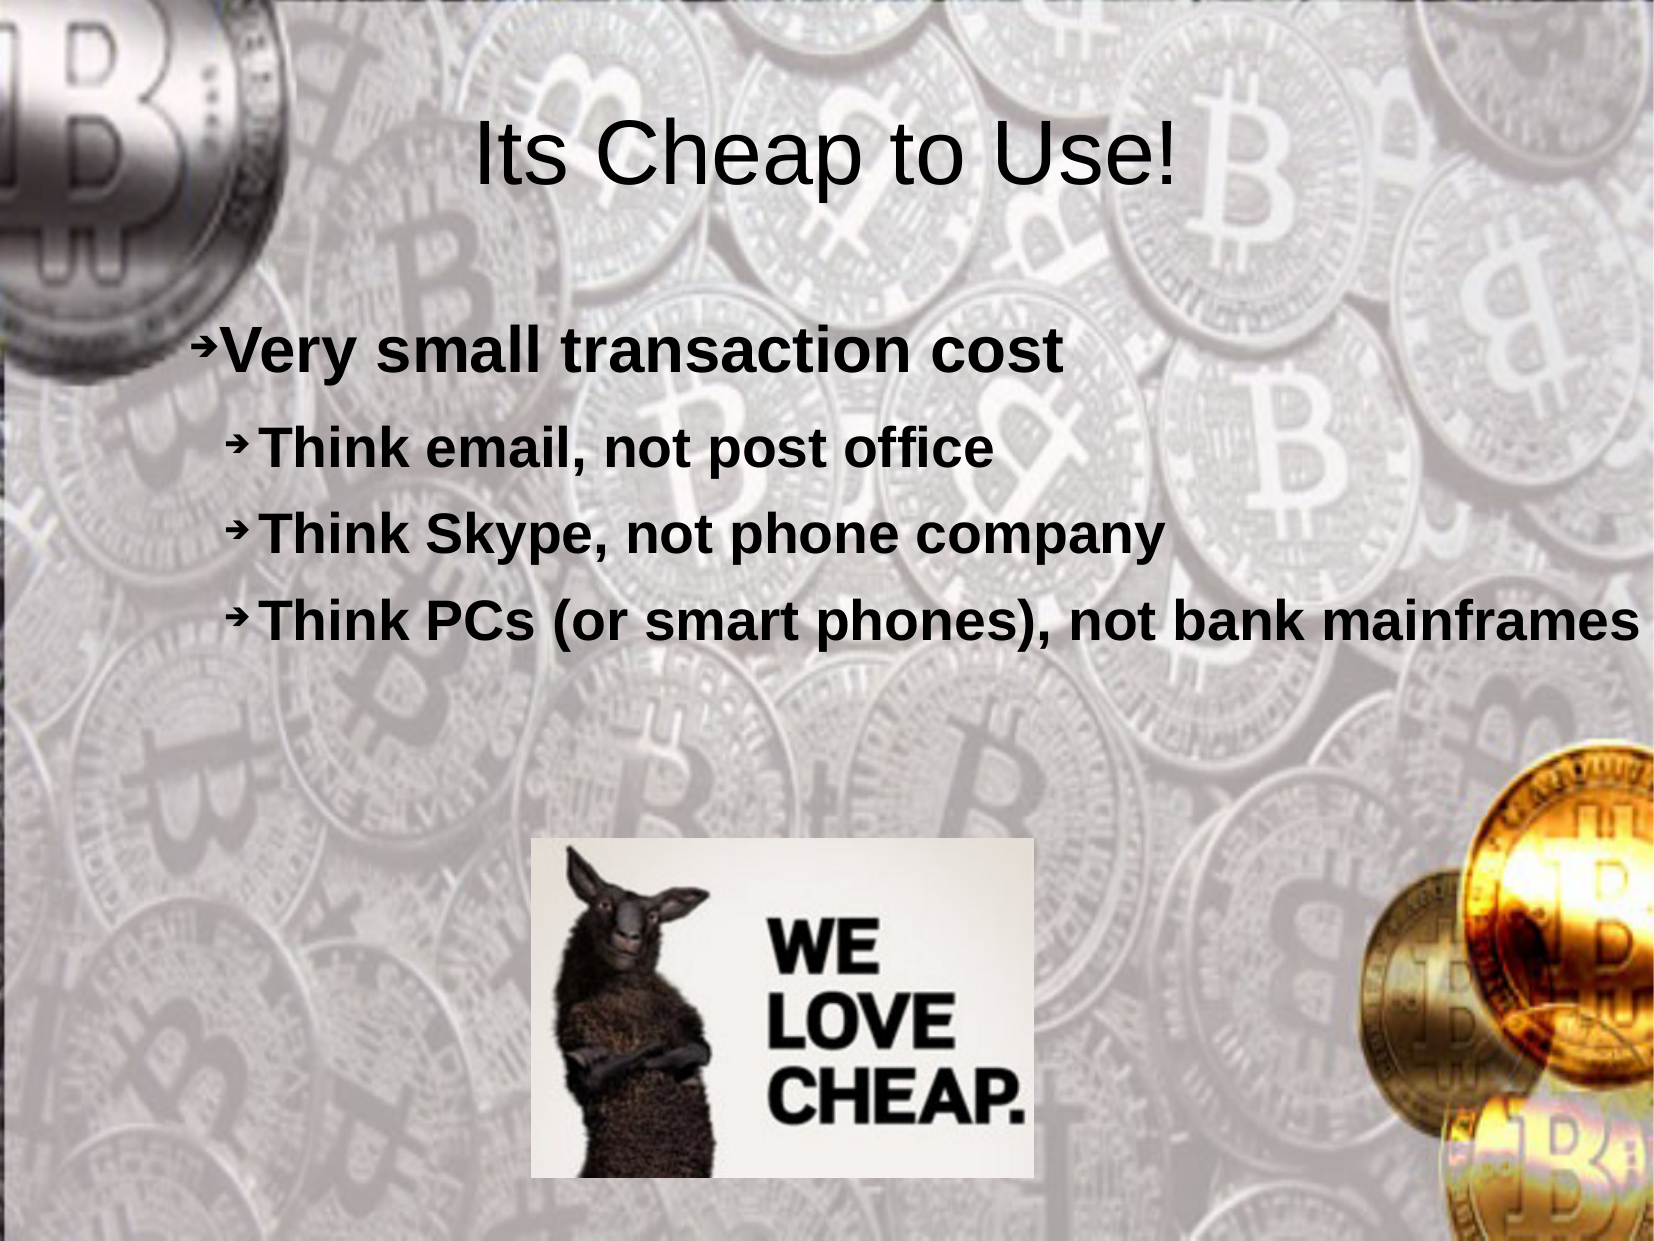

# Its Cheap to Use!
Very small transaction cost
Think email, not post office
Think Skype, not phone company
Think PCs (or smart phones), not bank mainframes